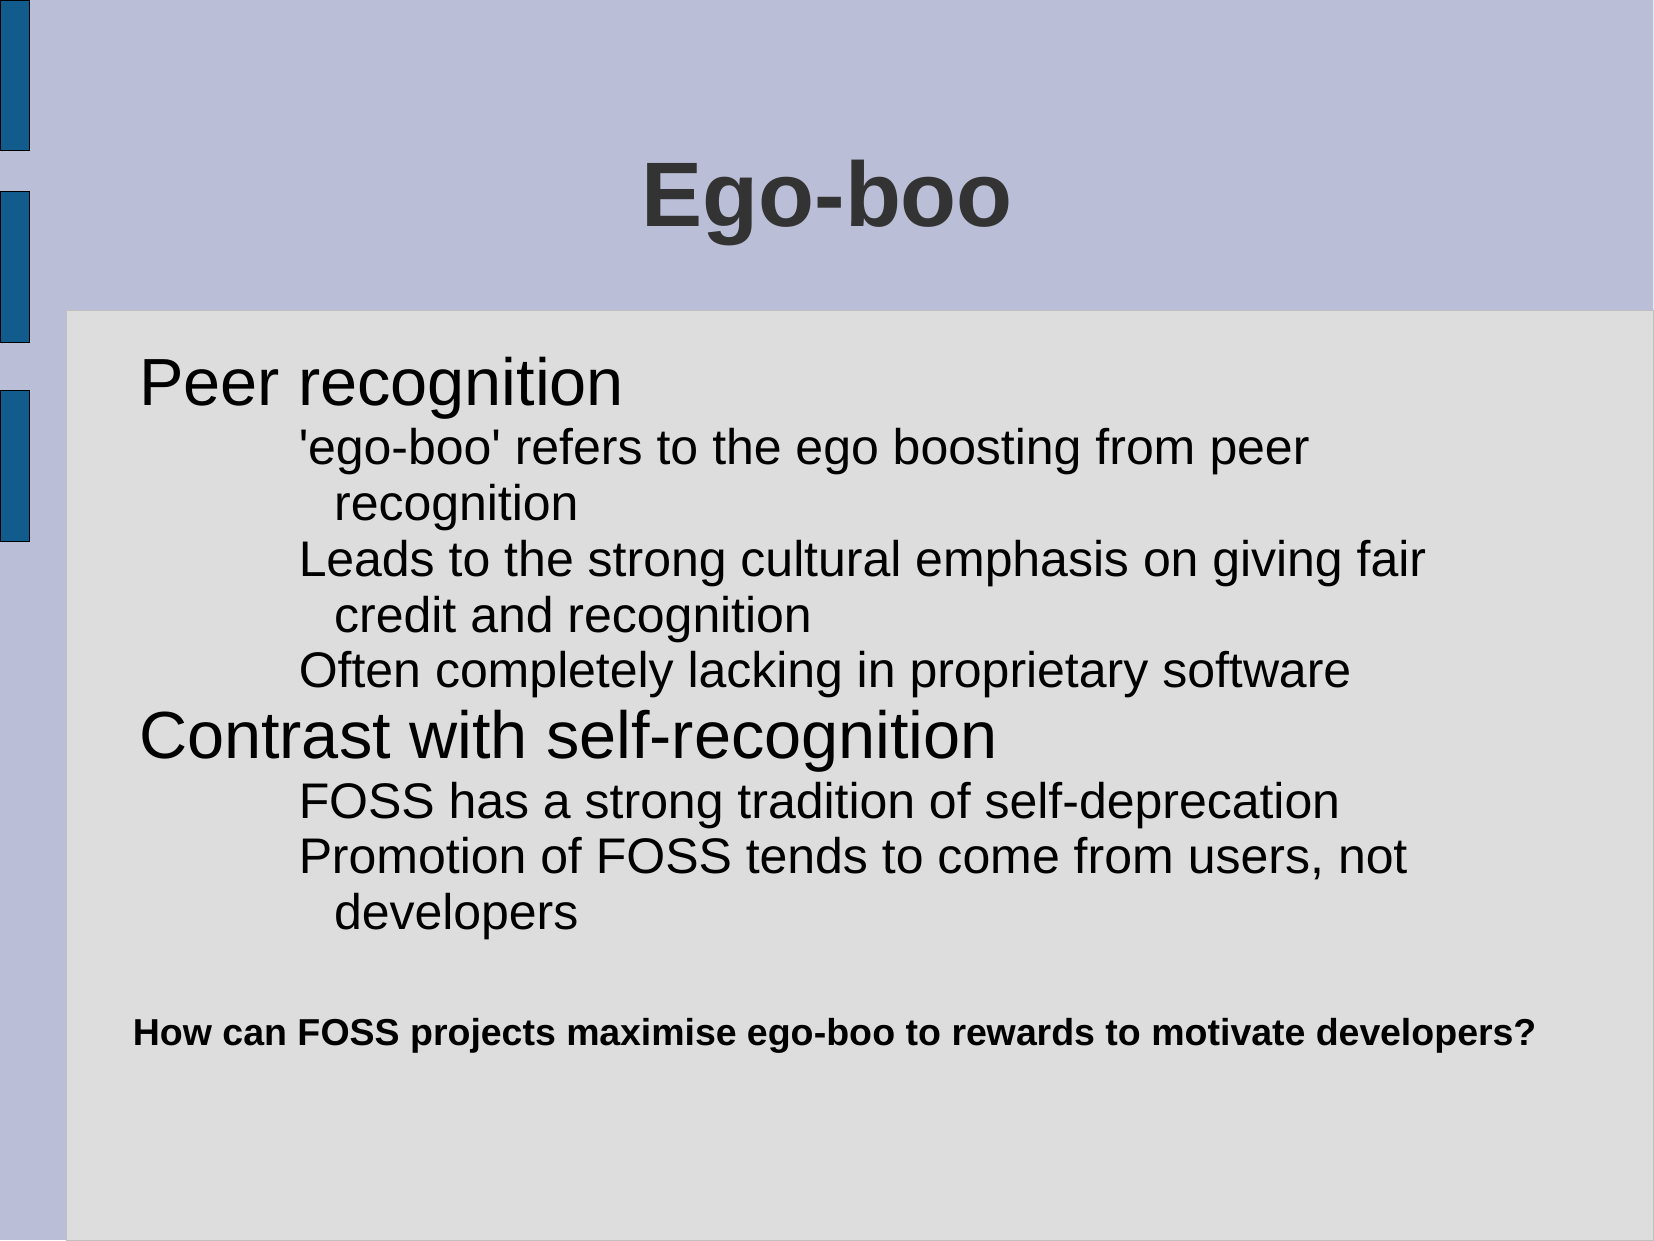

# Ego-boo
Peer recognition
'ego-boo' refers to the ego boosting from peer recognition
Leads to the strong cultural emphasis on giving fair credit and recognition
Often completely lacking in proprietary software
Contrast with self-recognition
FOSS has a strong tradition of self-deprecation
Promotion of FOSS tends to come from users, not developers
How can FOSS projects maximise ego-boo to rewards to motivate developers?